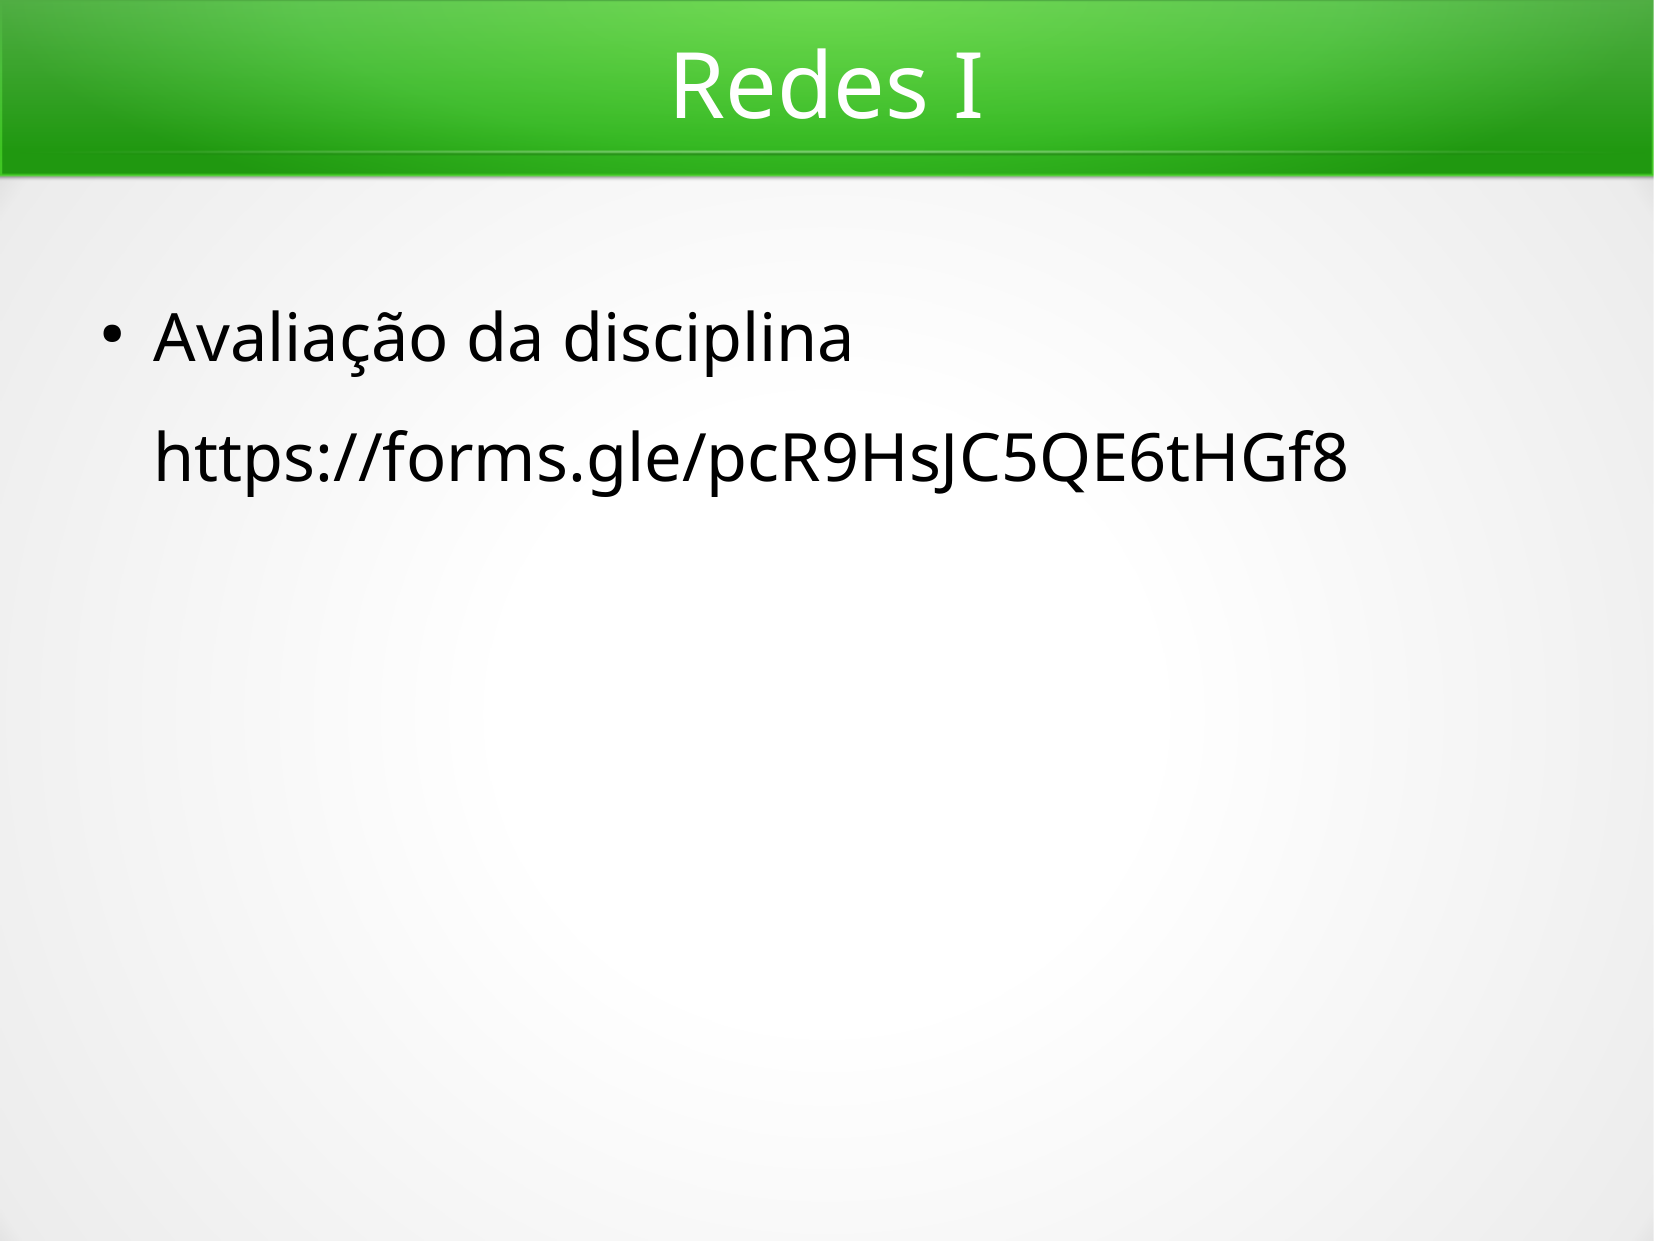

# Redes I
Avaliação da disciplina
https://forms.gle/pcR9HsJC5QE6tHGf8